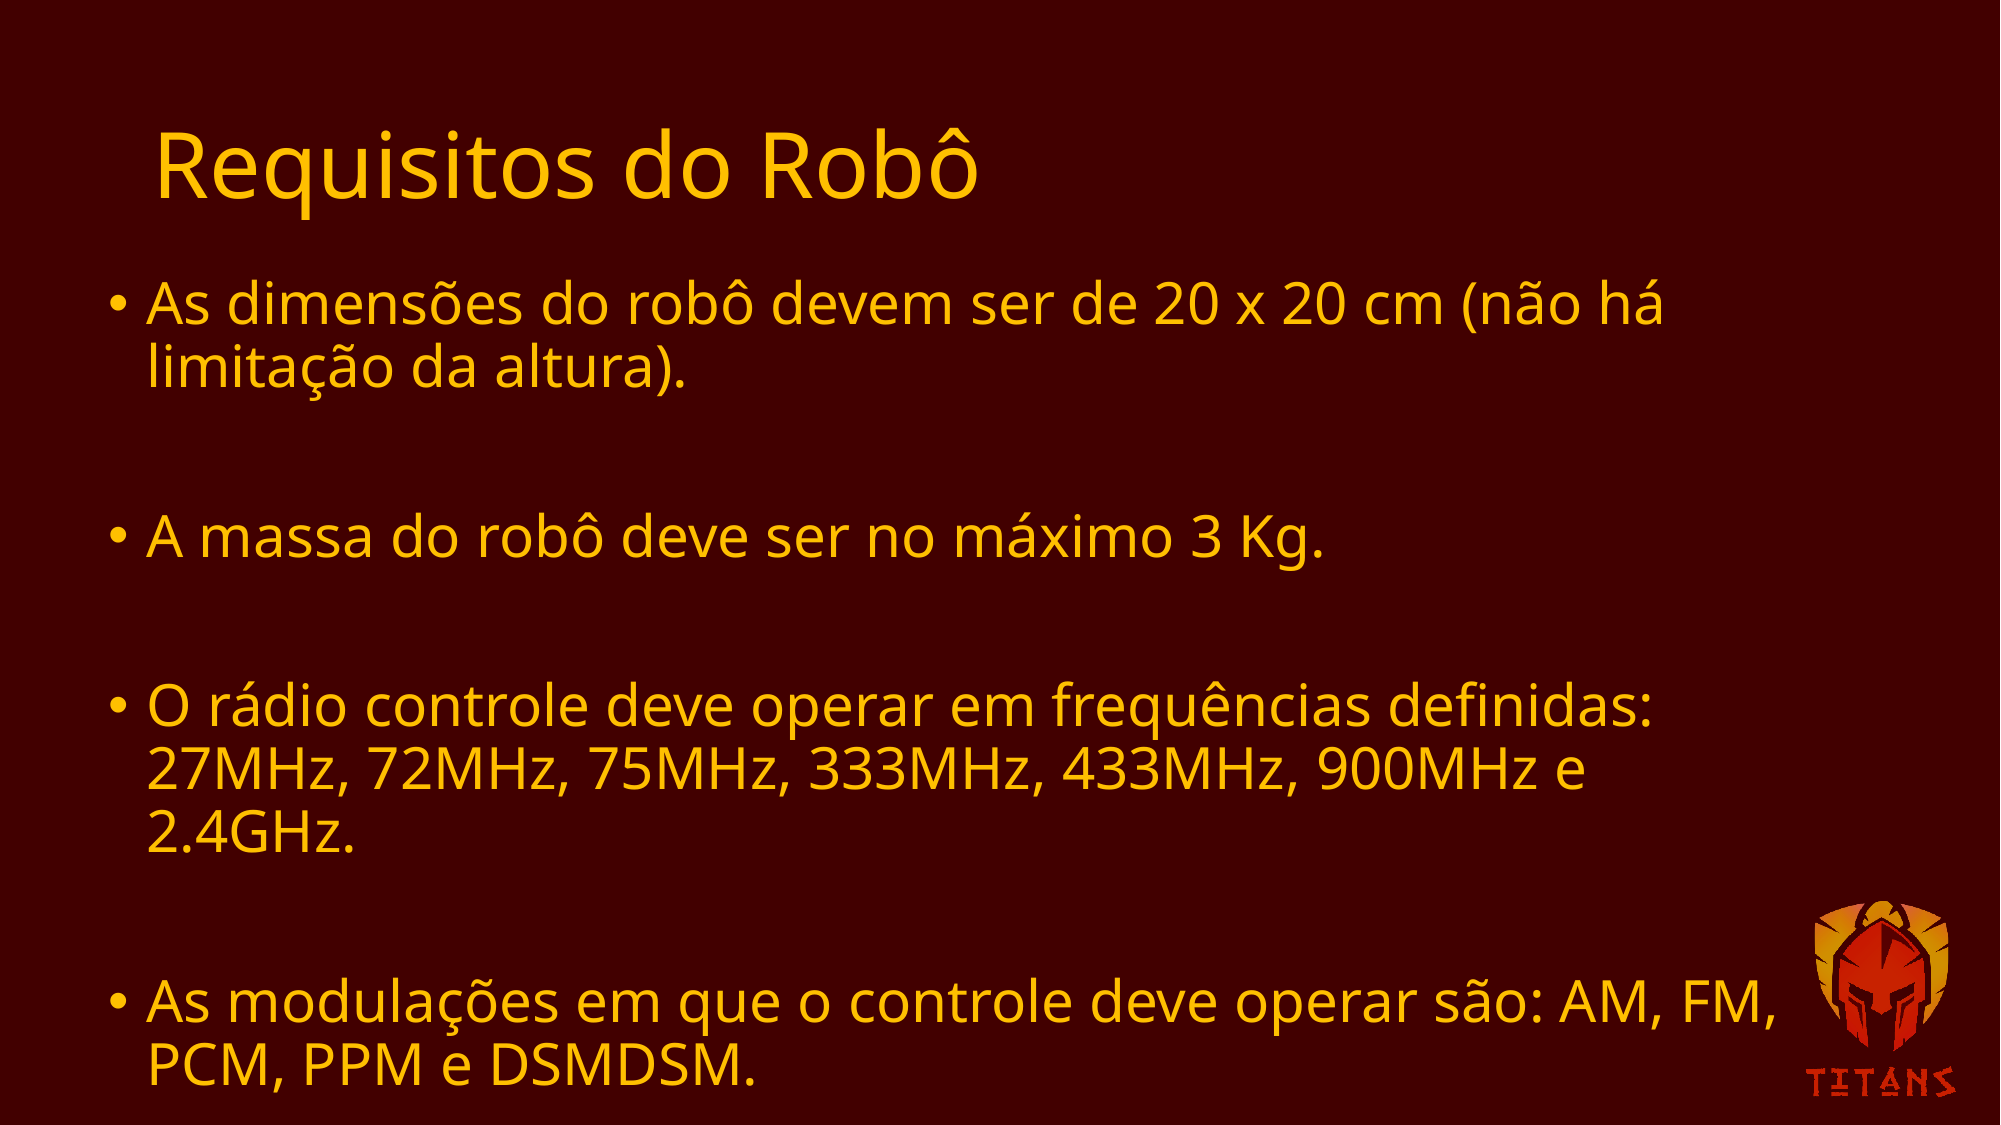

# Requisitos do Robô
As dimensões do robô devem ser de 20 x 20 cm (não há limitação da altura).
A massa do robô deve ser no máximo 3 Kg.
O rádio controle deve operar em frequências definidas: 27MHz, 72MHz, 75MHz, 333MHz, 433MHz, 900MHz e 2.4GHz.
As modulações em que o controle deve operar são: AM, FM, PCM, PPM e DSMDSM.